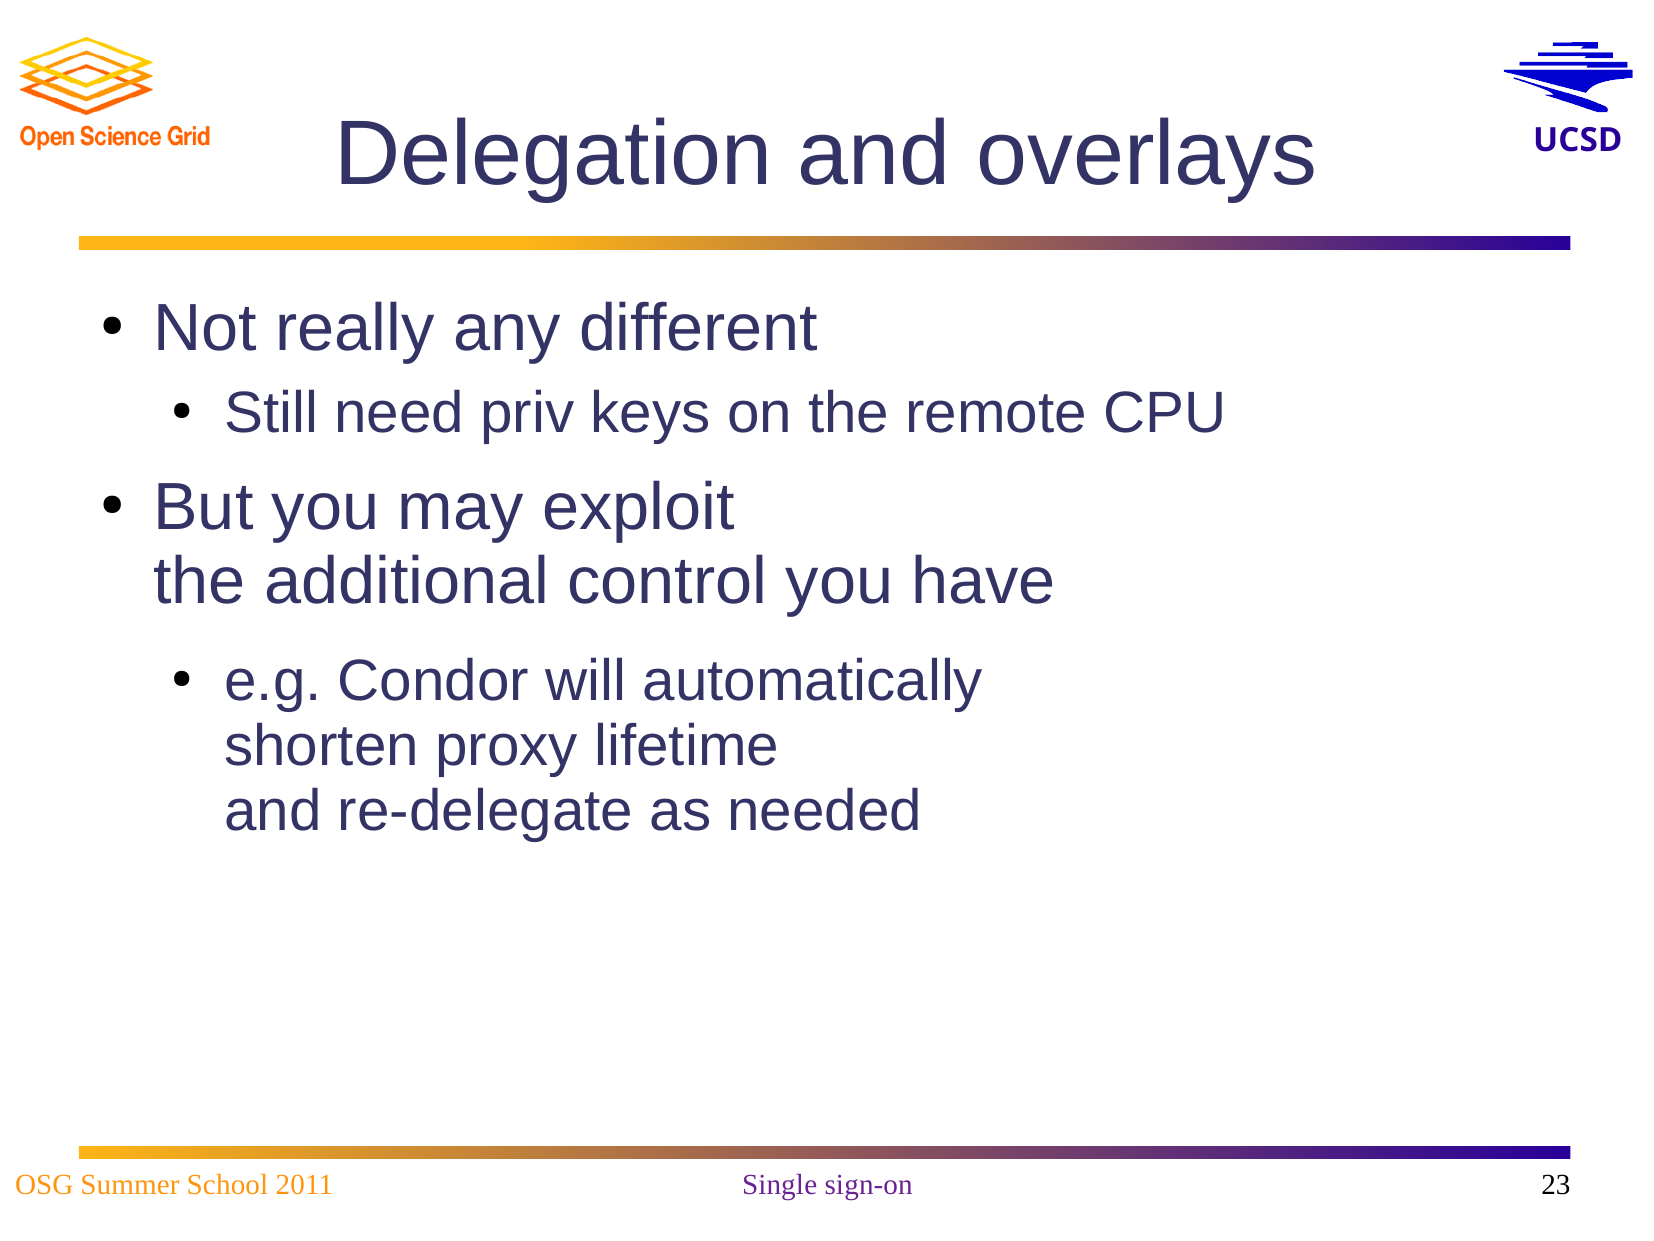

# Delegation and overlays
Not really any different
Still need priv keys on the remote CPU
But you may exploit
the additional control you have
e.g. Condor will automatically
shorten proxy lifetime
and re-delegate as needed
OSG Summer School 2011
Single sign-on
23